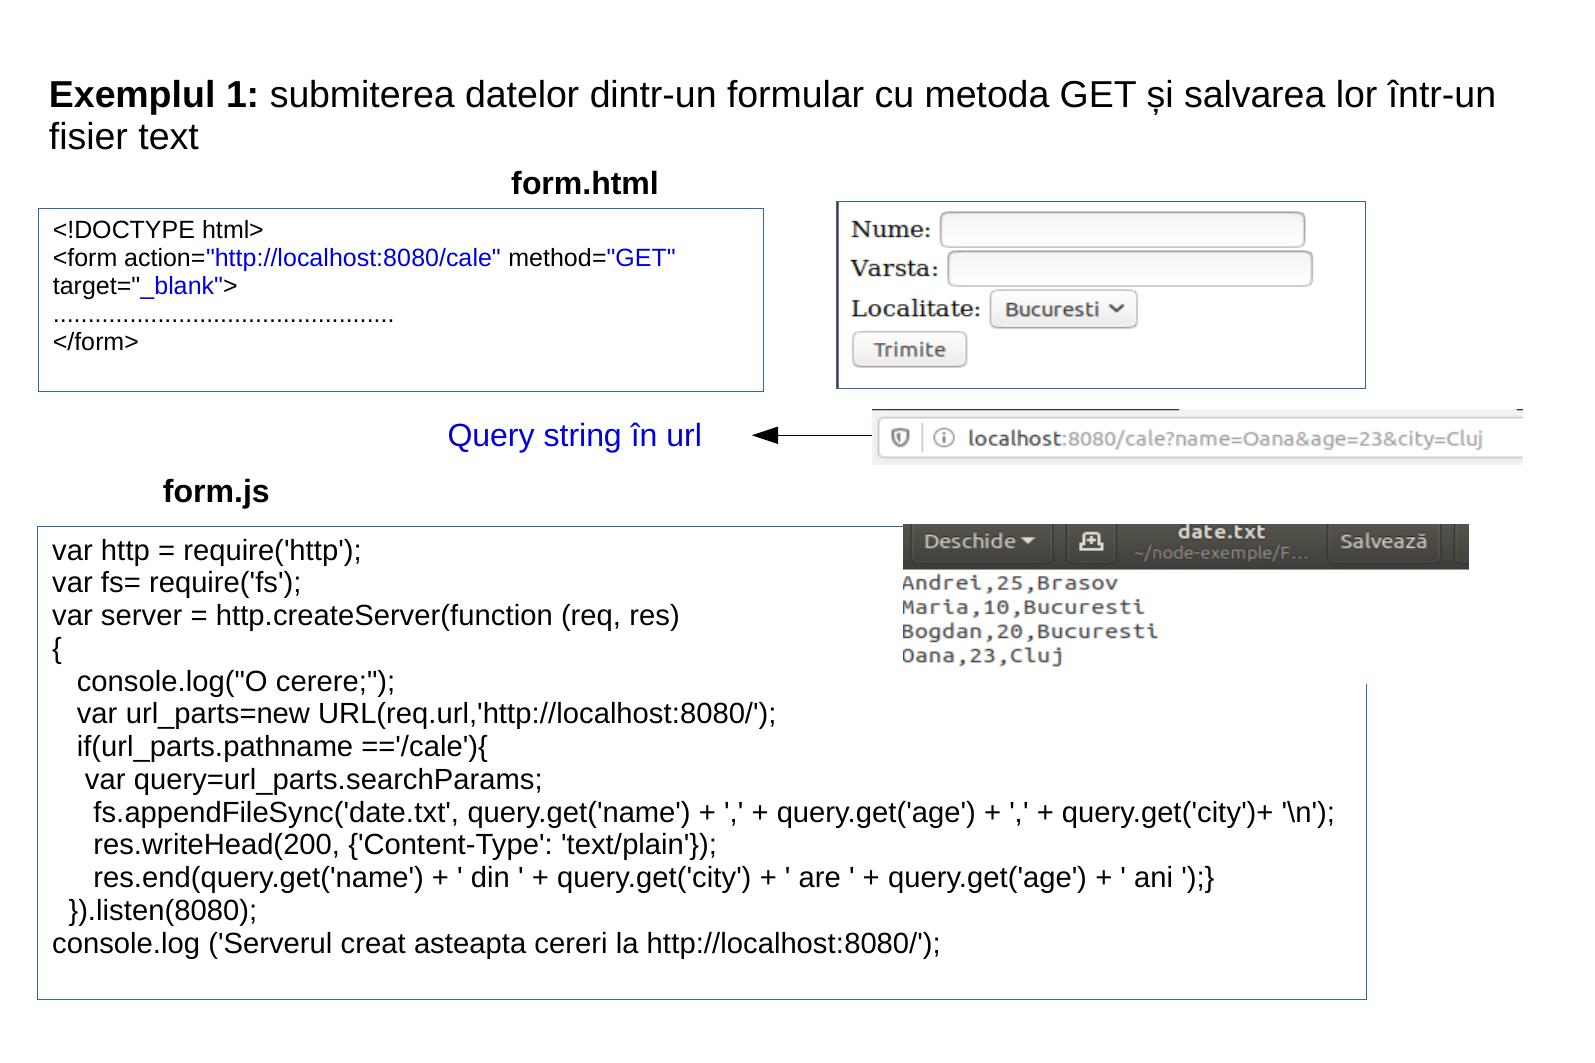

Exemplul 1: submiterea datelor dintr-un formular cu metoda GET și salvarea lor într-un fisier text
form.html
<!DOCTYPE html>
<form action="http://localhost:8080/cale" method="GET" target="_blank">
.................................................
</form>
Query string în url
form.js
var http = require('http');
var fs= require('fs');
var server = http.createServer(function (req, res)
{
 console.log("O cerere;");
 var url_parts=new URL(req.url,'http://localhost:8080/');
 if(url_parts.pathname =='/cale'){
 var query=url_parts.searchParams;
 fs.appendFileSync('date.txt', query.get('name') + ',' + query.get('age') + ',' + query.get('city')+ '\n');
 res.writeHead(200, {'Content-Type': 'text/plain'});
 res.end(query.get('name') + ' din ' + query.get('city') + ' are ' + query.get('age') + ' ani ');}
 }).listen(8080);
console.log ('Serverul creat asteapta cereri la http://localhost:8080/');